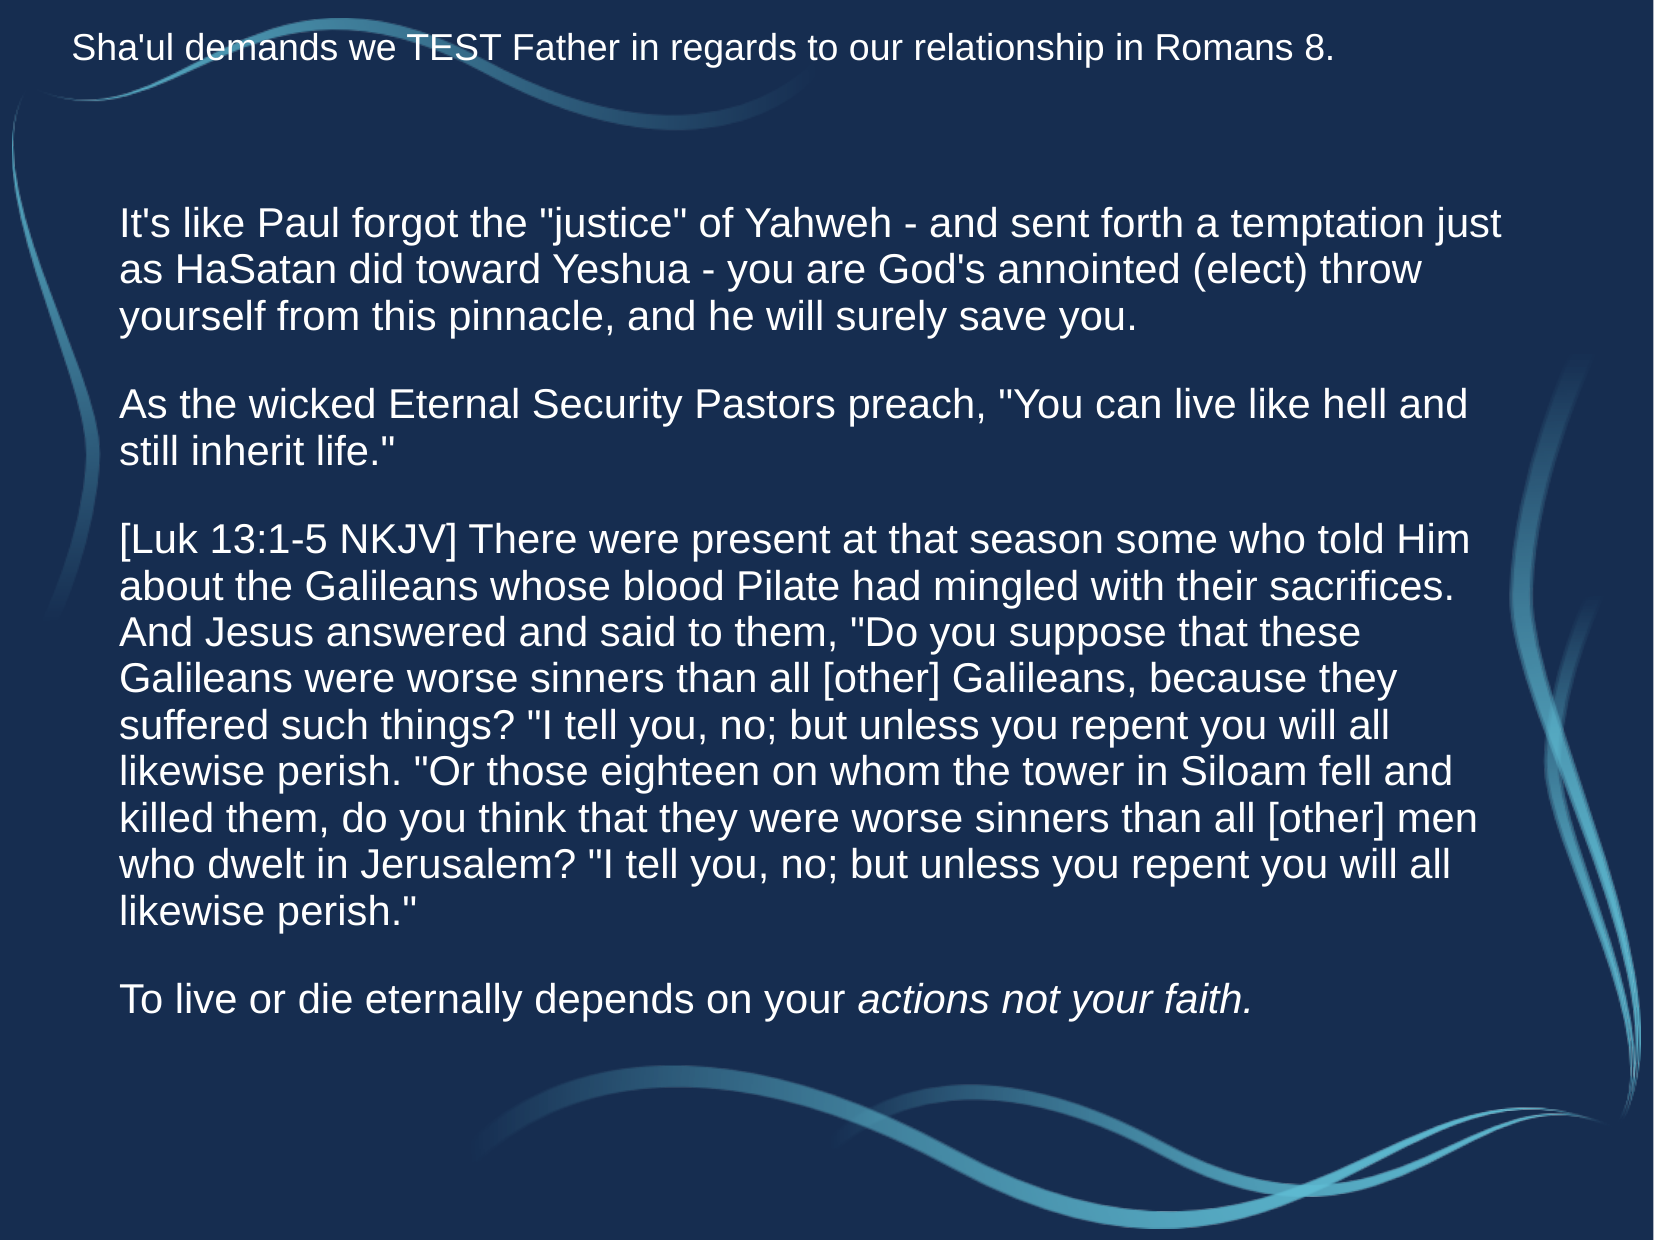

Sha'ul demands we TEST Father in regards to our relationship in Romans 8.
It's like Paul forgot the "justice" of Yahweh - and sent forth a temptation just as HaSatan did toward Yeshua - you are God's annointed (elect) throw yourself from this pinnacle, and he will surely save you.
As the wicked Eternal Security Pastors preach, "You can live like hell and still inherit life."
[Luk 13:1-5 NKJV] There were present at that season some who told Him about the Galileans whose blood Pilate had mingled with their sacrifices. And Jesus answered and said to them, "Do you suppose that these Galileans were worse sinners than all [other] Galileans, because they suffered such things? "I tell you, no; but unless you repent you will all likewise perish. "Or those eighteen on whom the tower in Siloam fell and killed them, do you think that they were worse sinners than all [other] men who dwelt in Jerusalem? "I tell you, no; but unless you repent you will all likewise perish."
To live or die eternally depends on your actions not your faith.